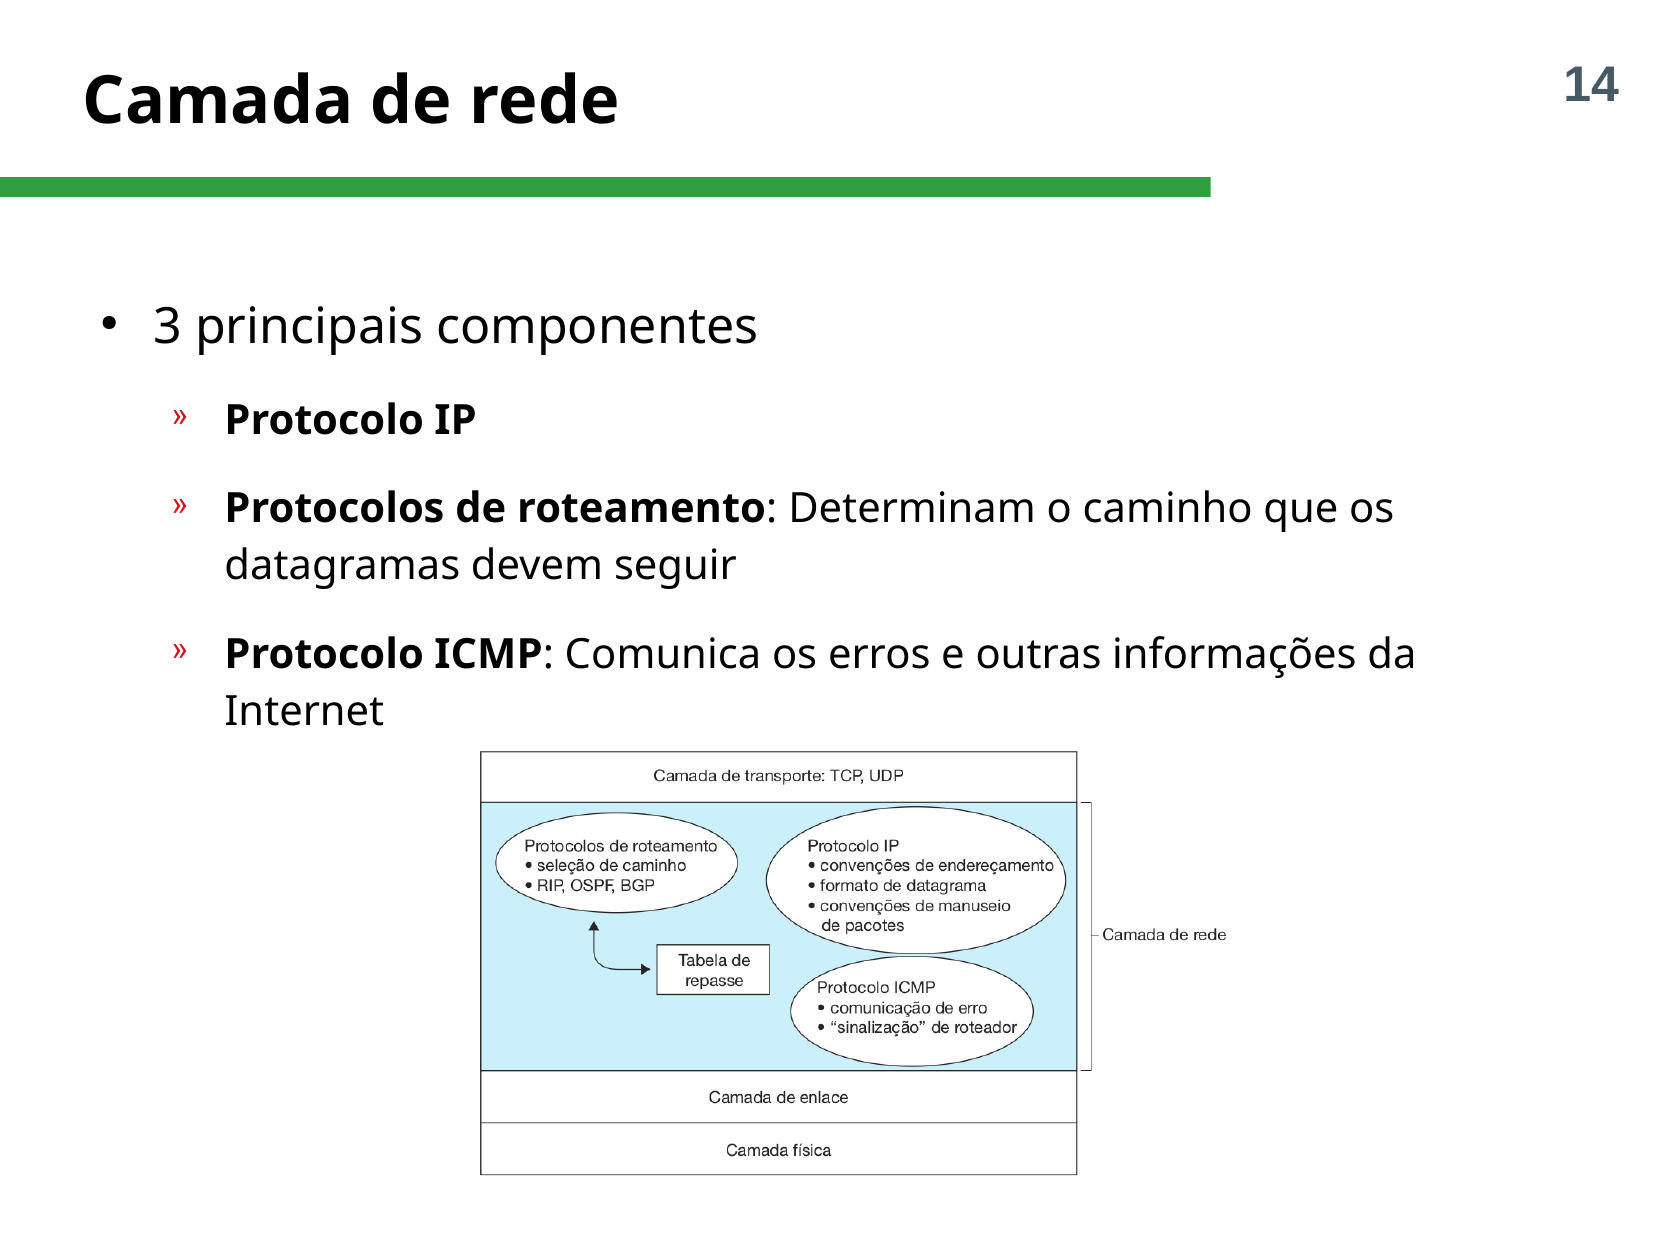

# Camada de rede
3 principais componentes
Protocolo IP
Protocolos de roteamento: Determinam o caminho que os datagramas devem seguir
Protocolo ICMP: Comunica os erros e outras informações da Internet